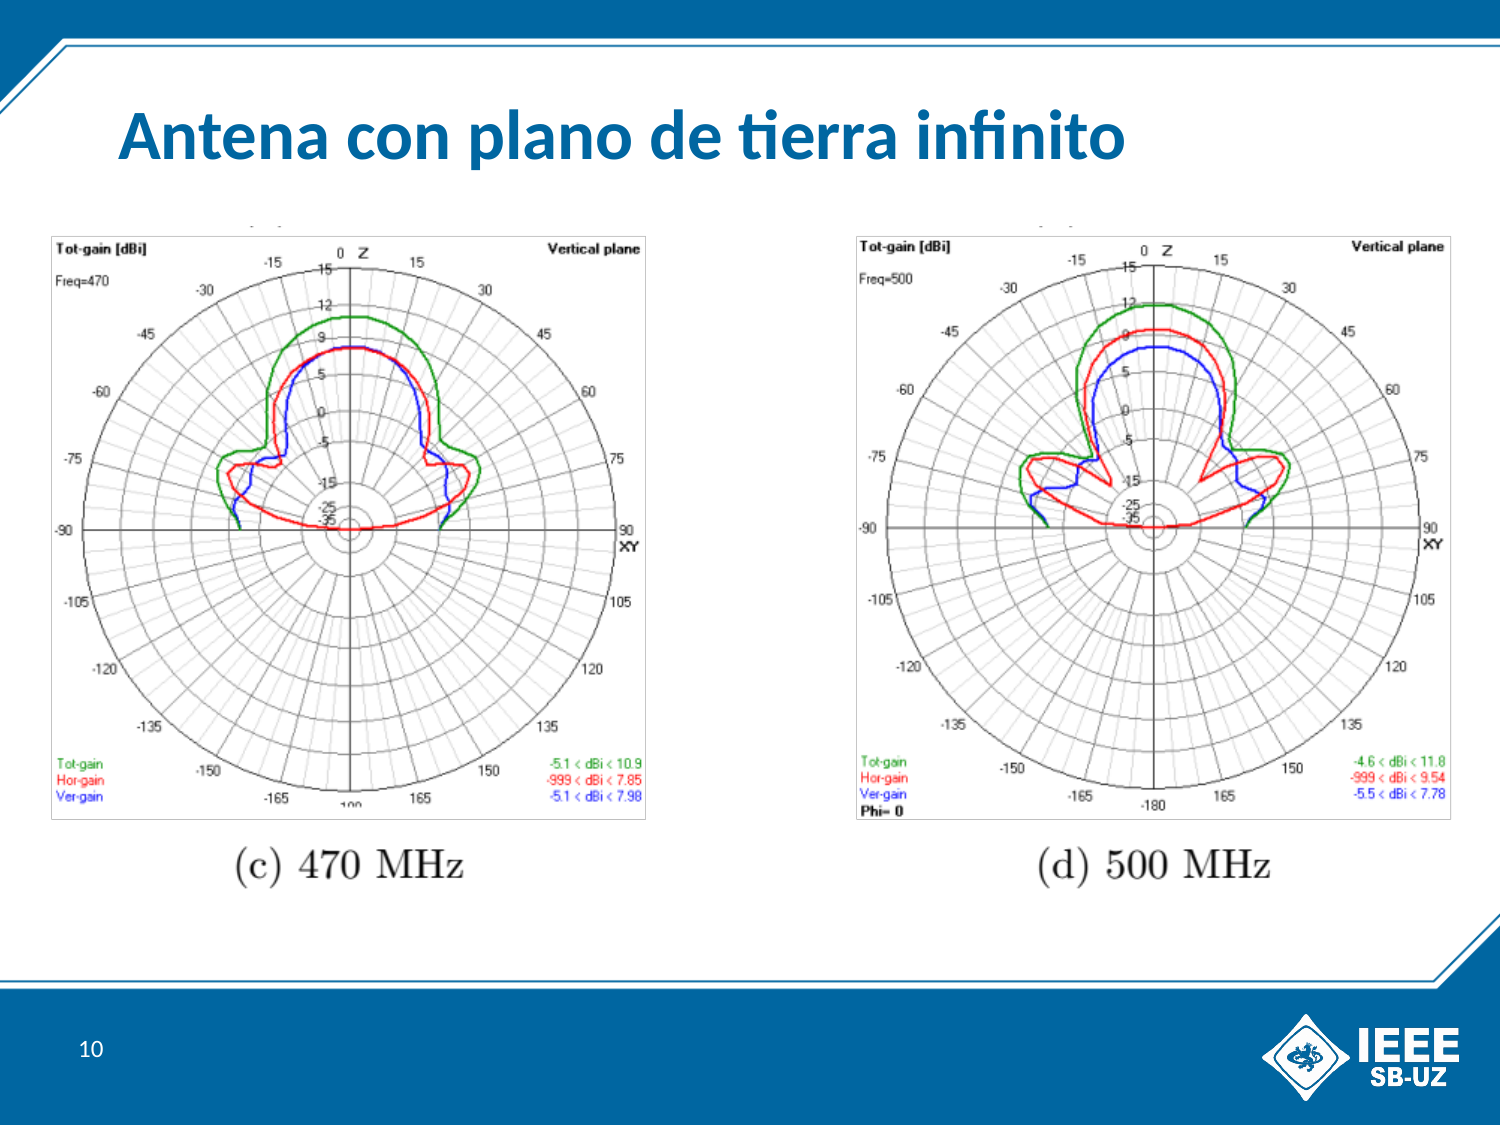

# Antena con plano de tierra infinito